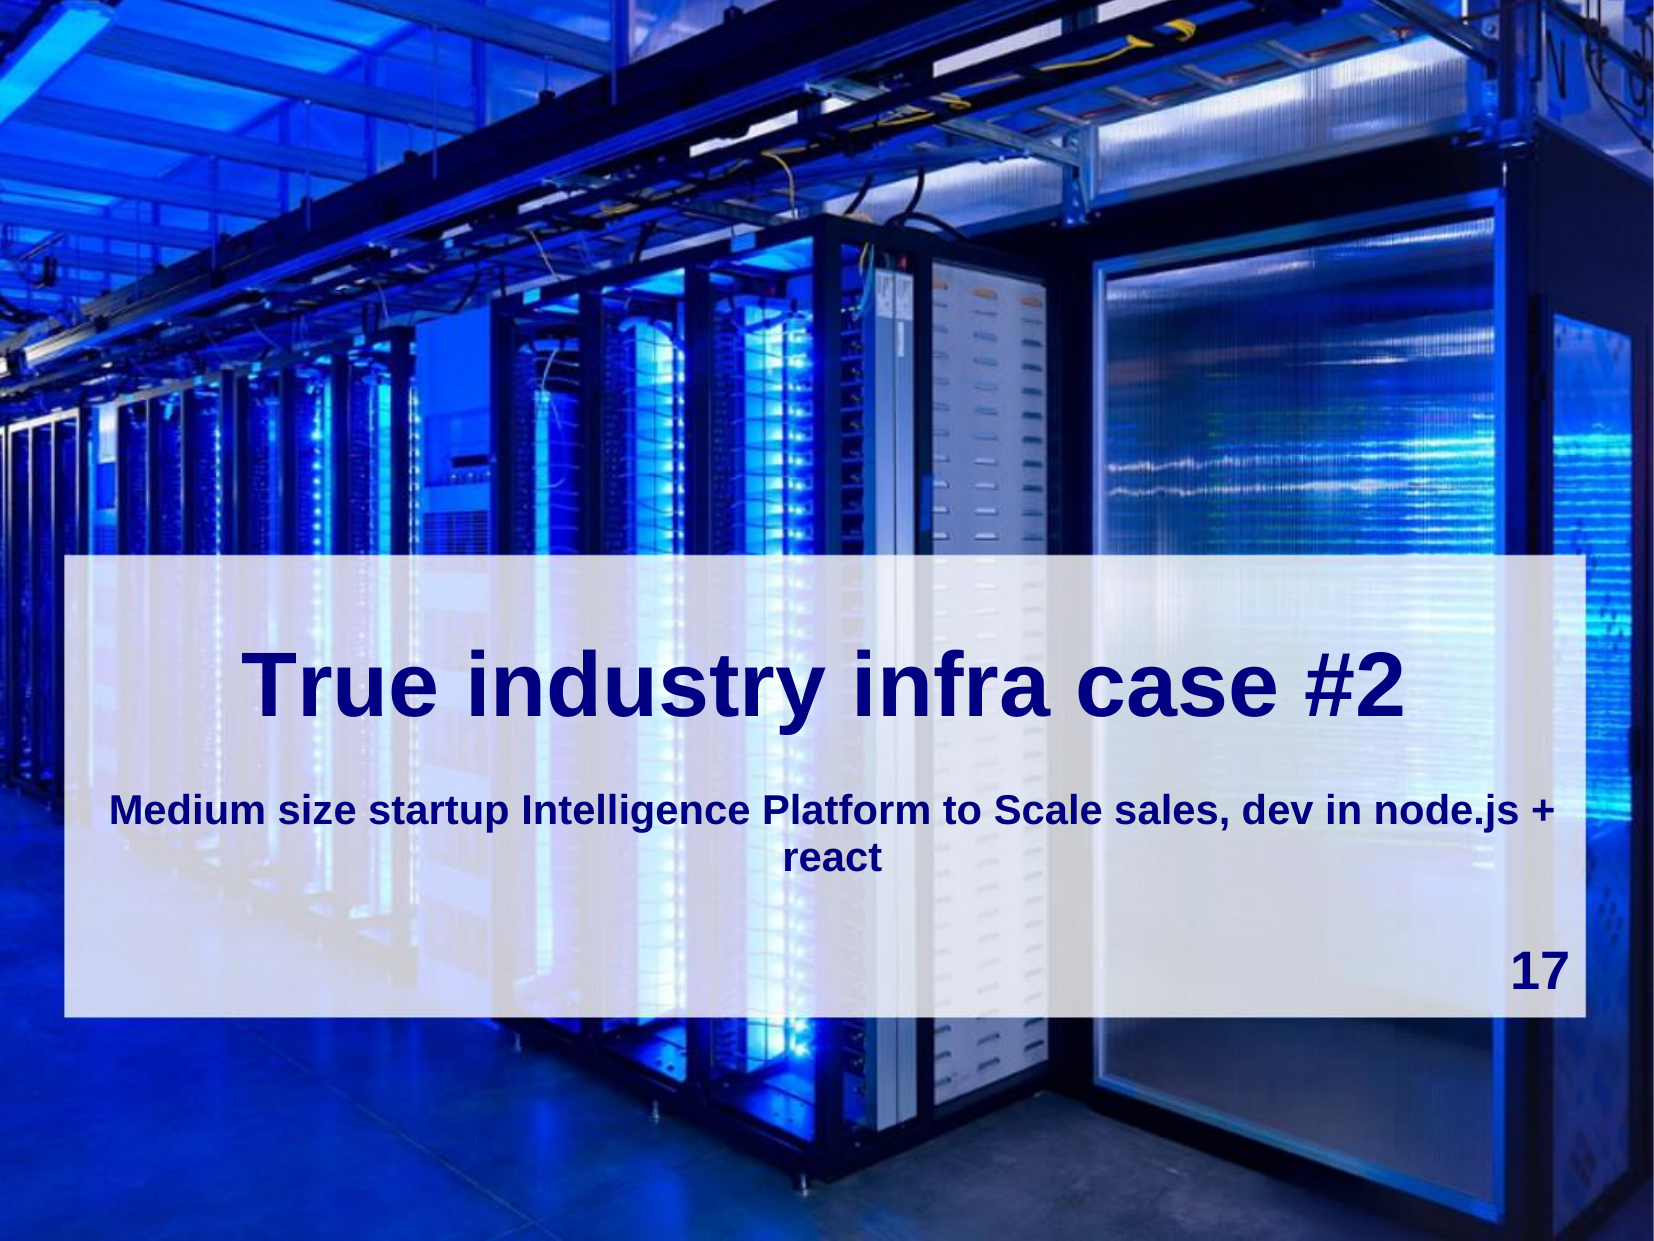

True industry infra case #2
Medium size startup Intelligence Platform to Scale sales, dev in node.js + react
17